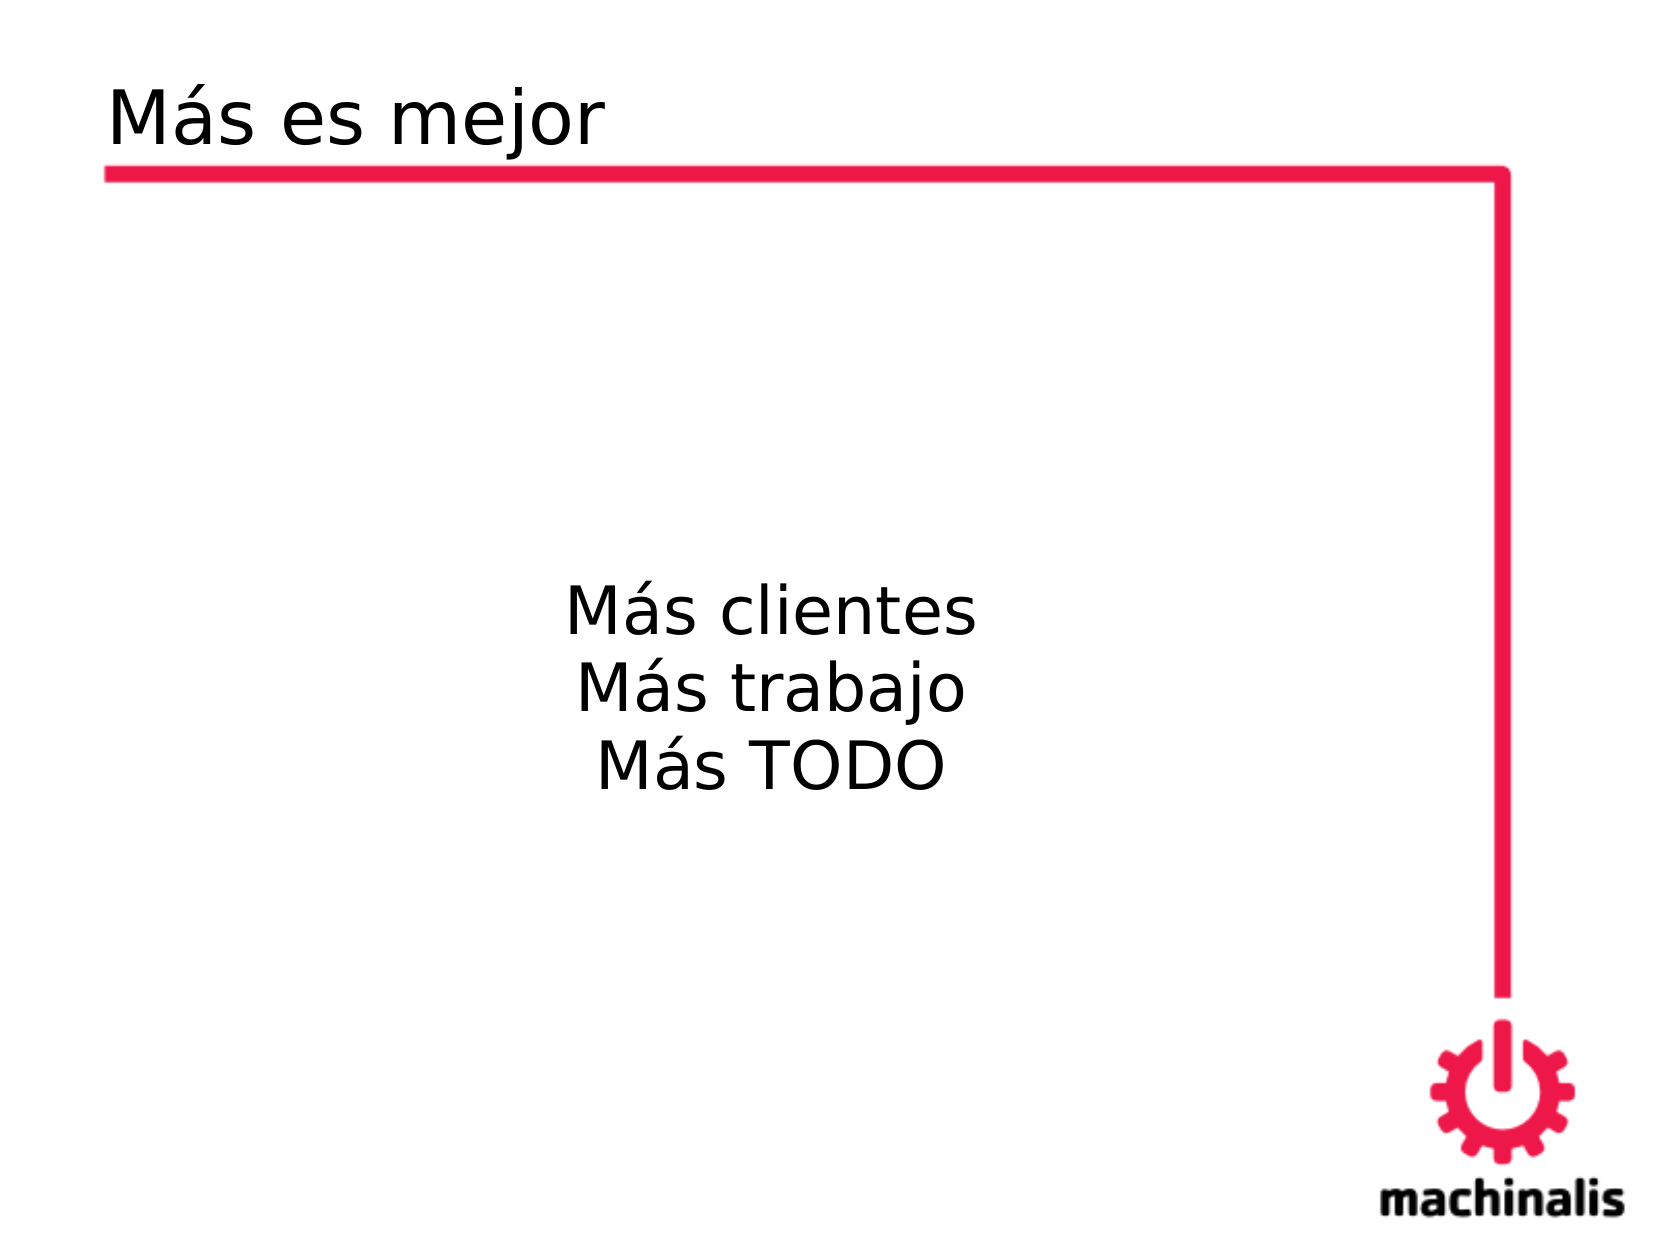

# Más es mejor
Más clientes
Más trabajo
Más TODO